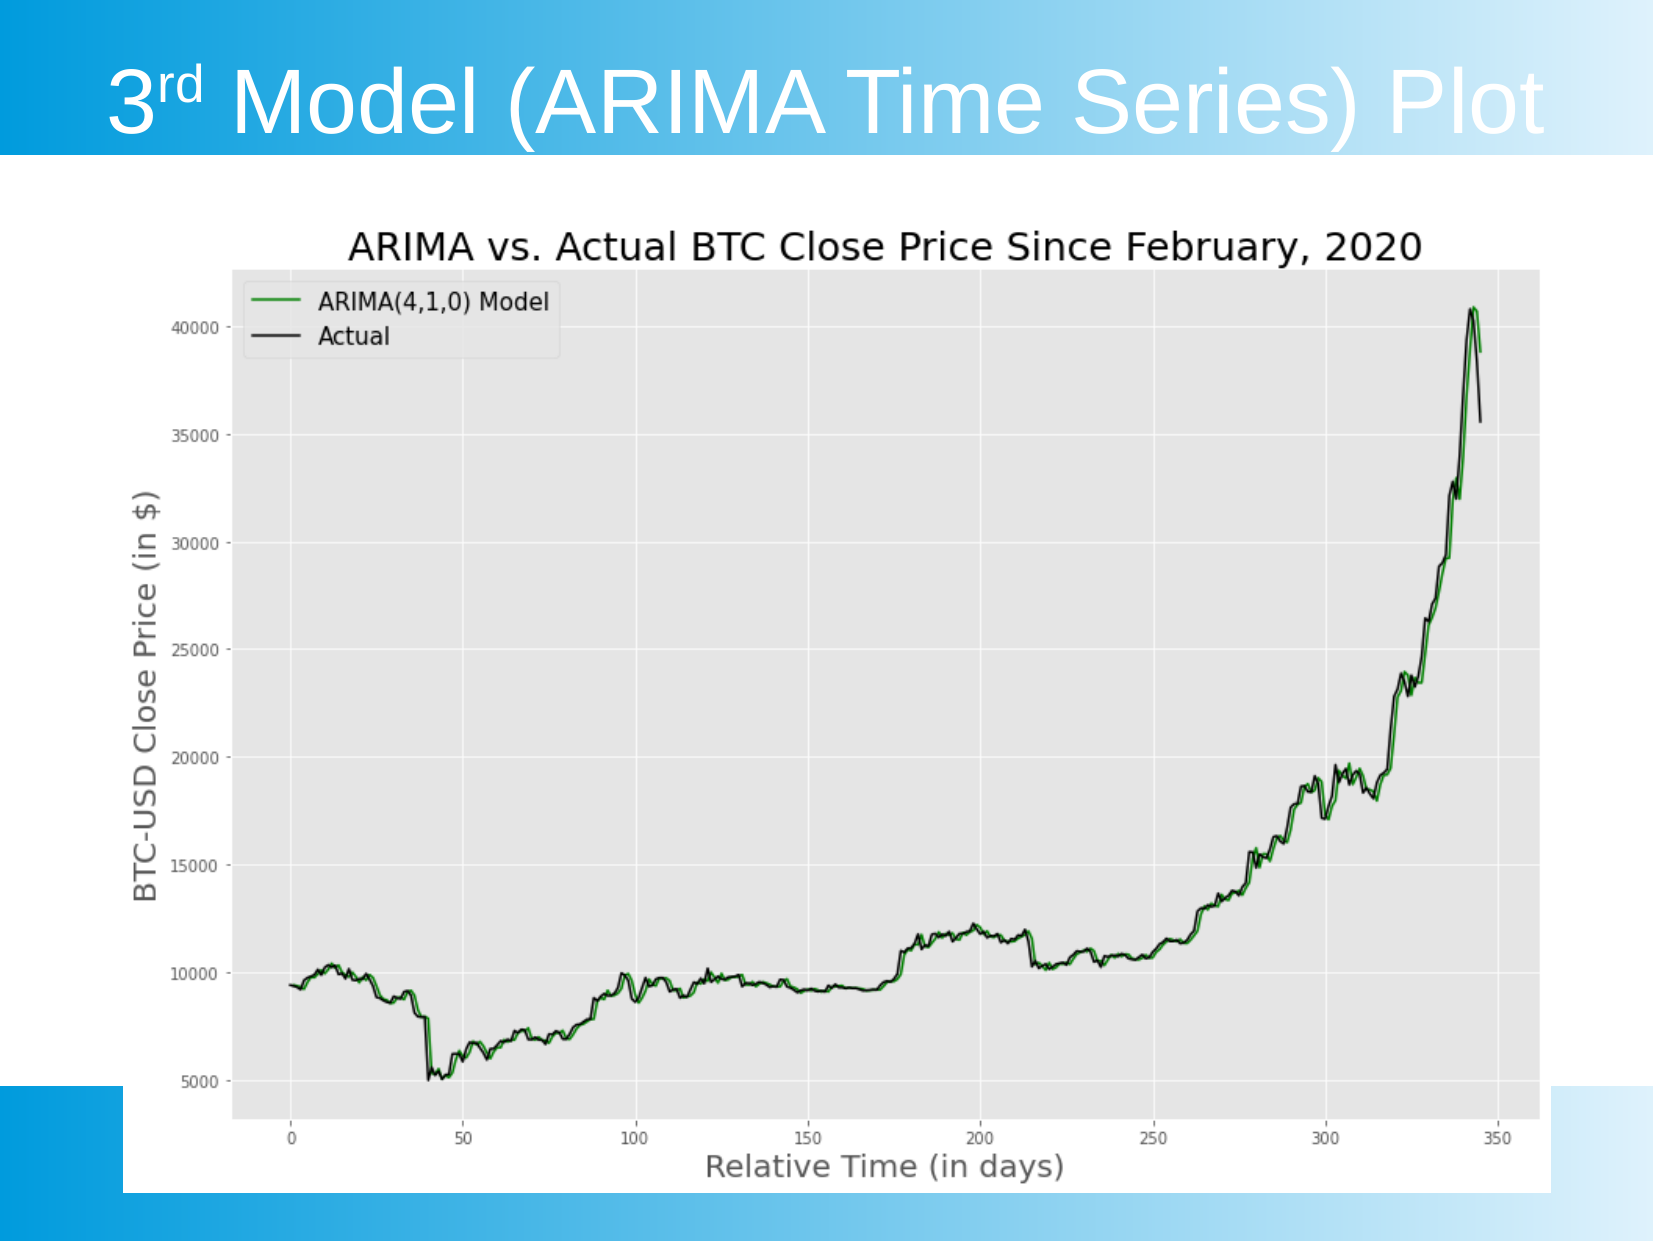

# 3rd Model (ARIMA Time Series) Plot